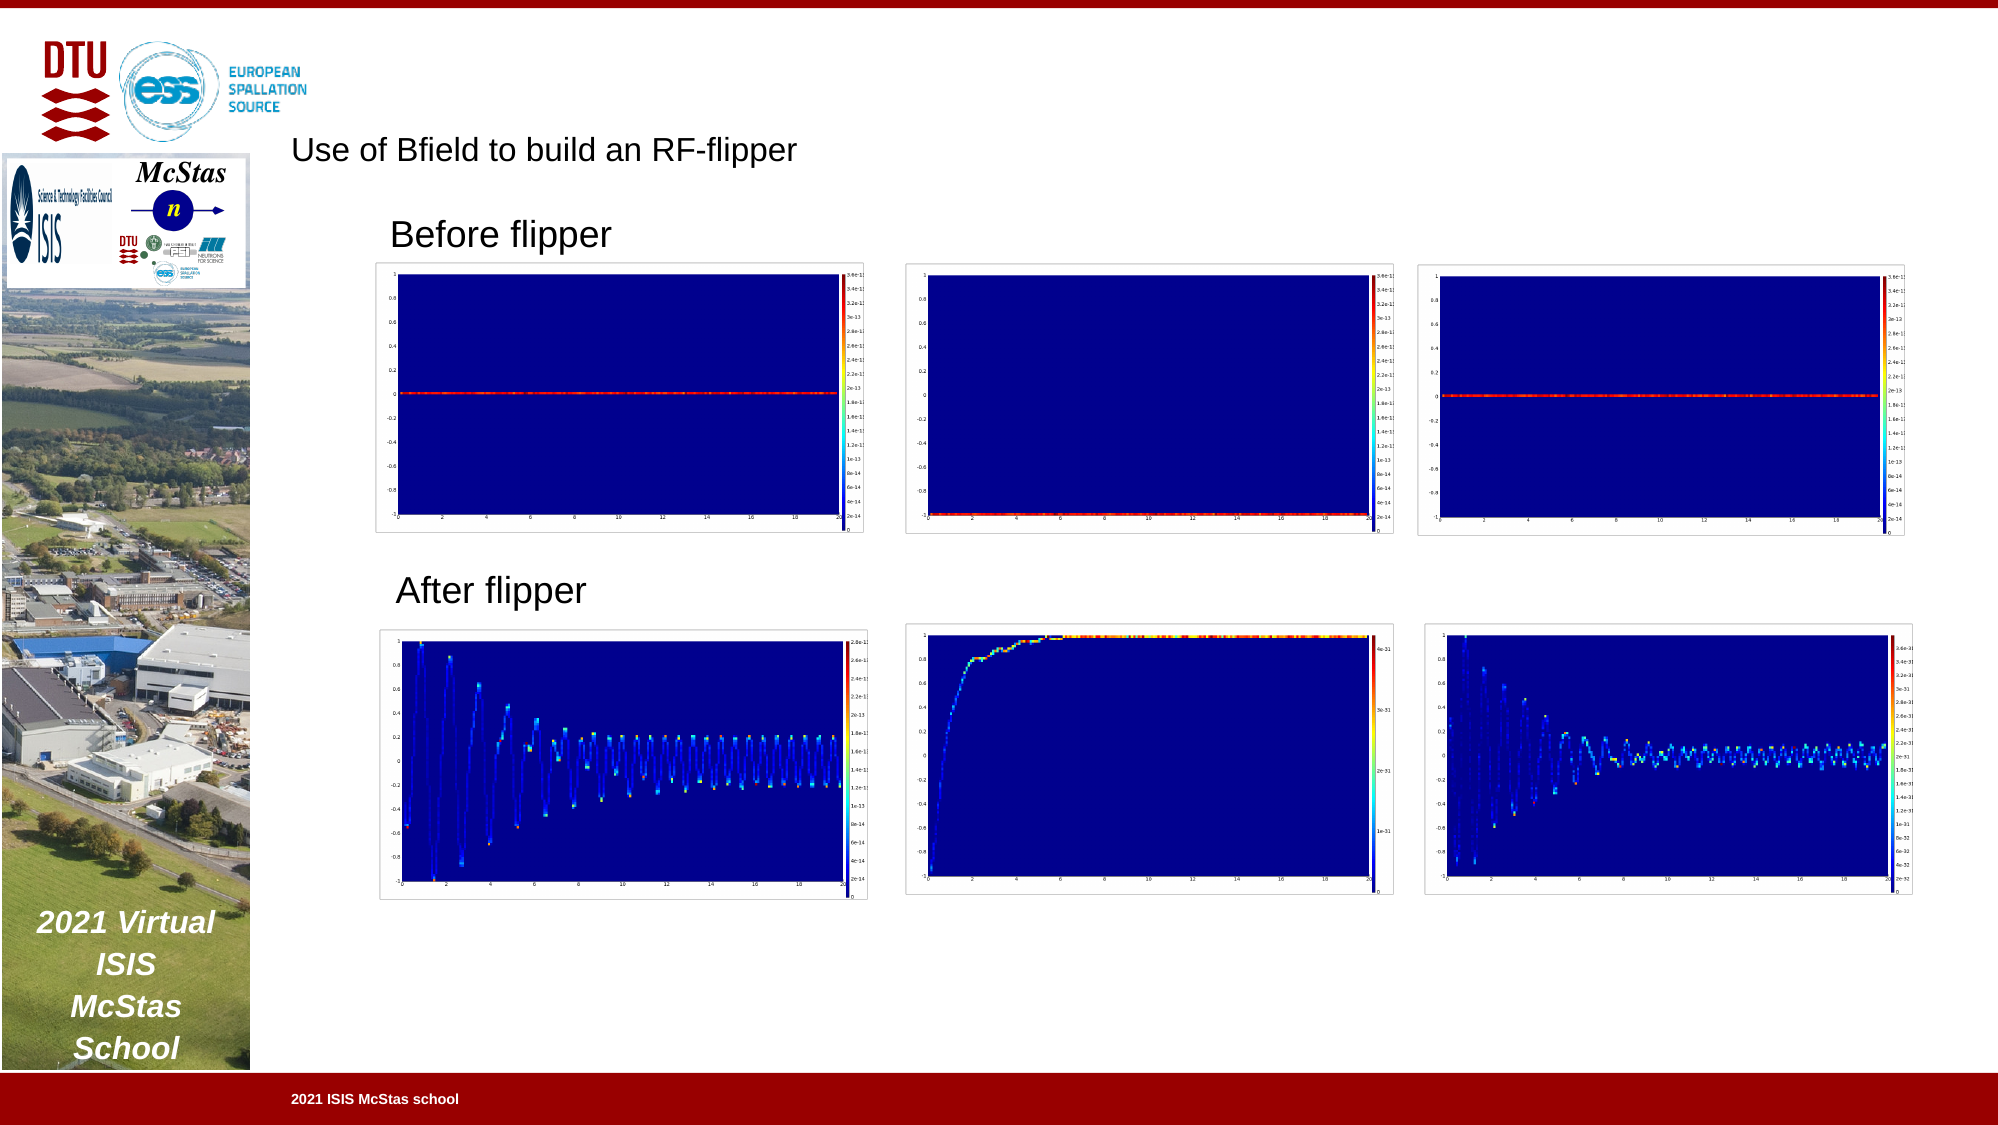

# Use of Bfield to build an RF-flipper
Before flipper
After flipper